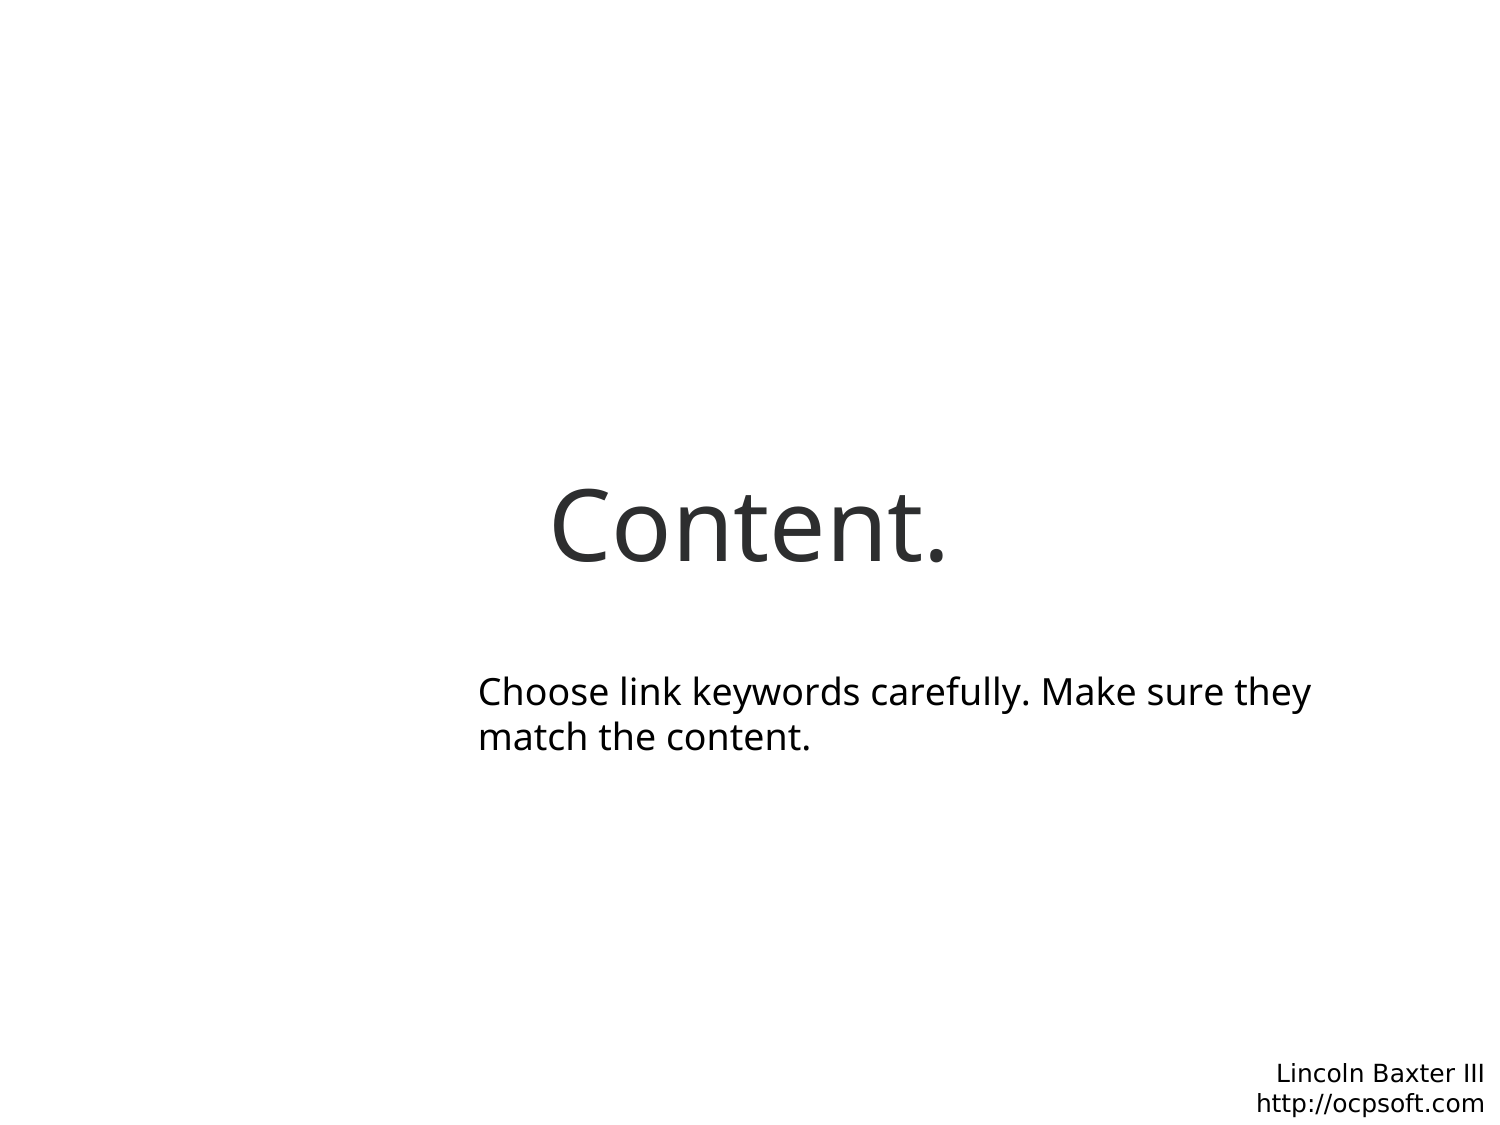

# Content.
Choose link keywords carefully. Make sure they
match the content.